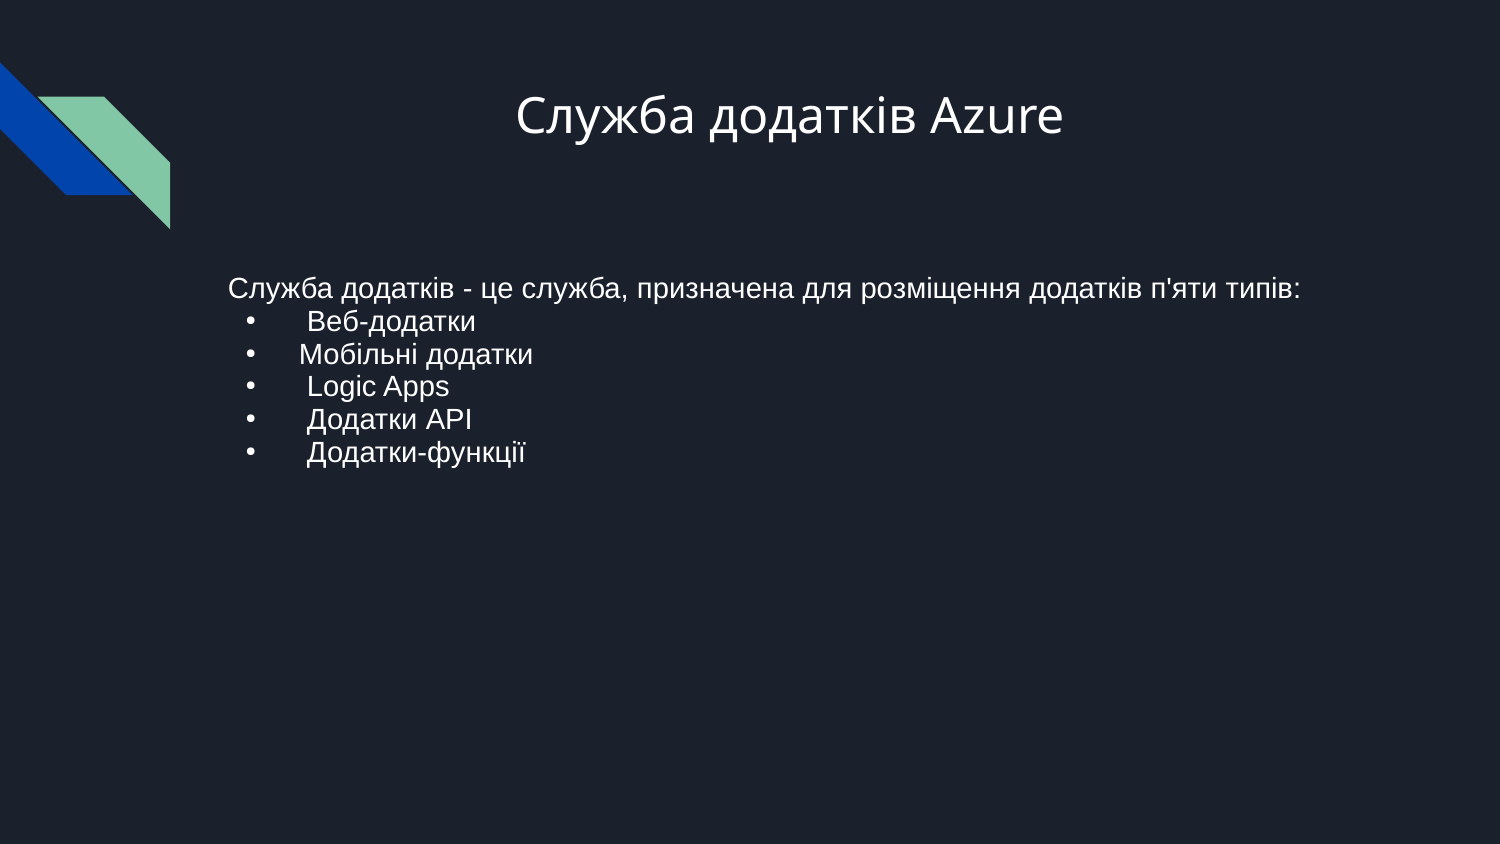

# Служба додатків Azure
Служба додатків - це служба, призначена для розміщення додатків п'яти типів:
 Веб-додатки
Мобільні додатки
 Logic Apps
 Додатки API
 Додатки-функції